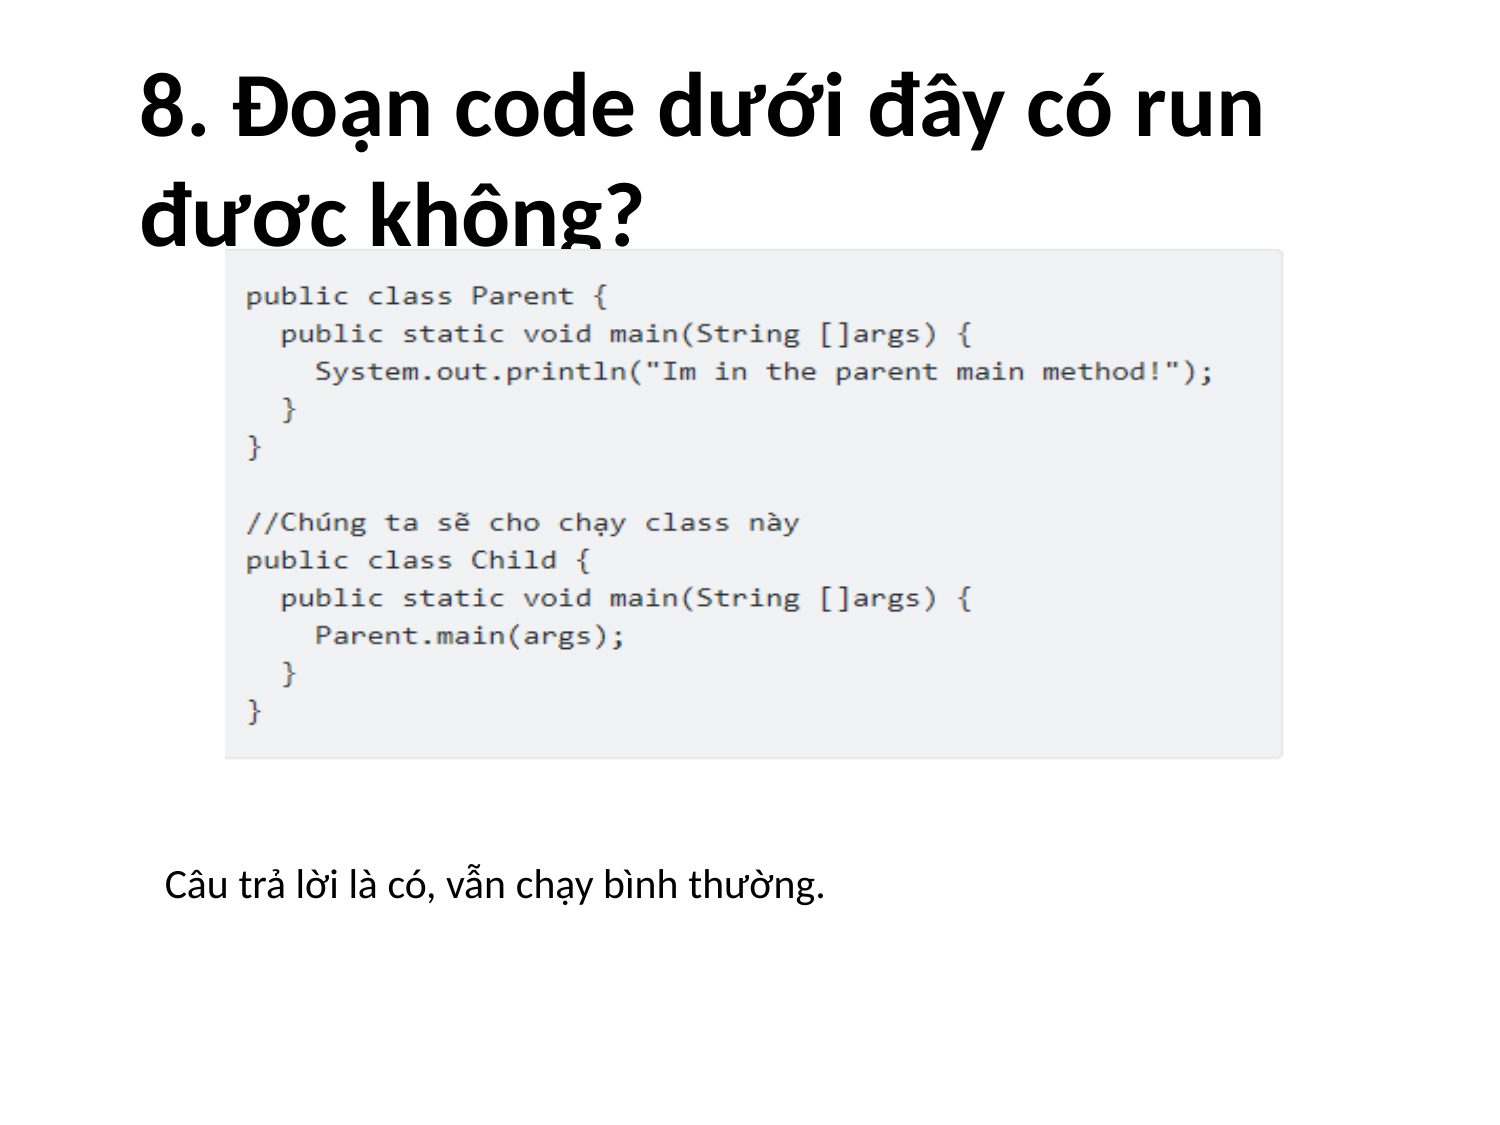

# 8. Đoạn code dưới đây có run được không?
Câu trả lời là có, vẫn chạy bình thường.